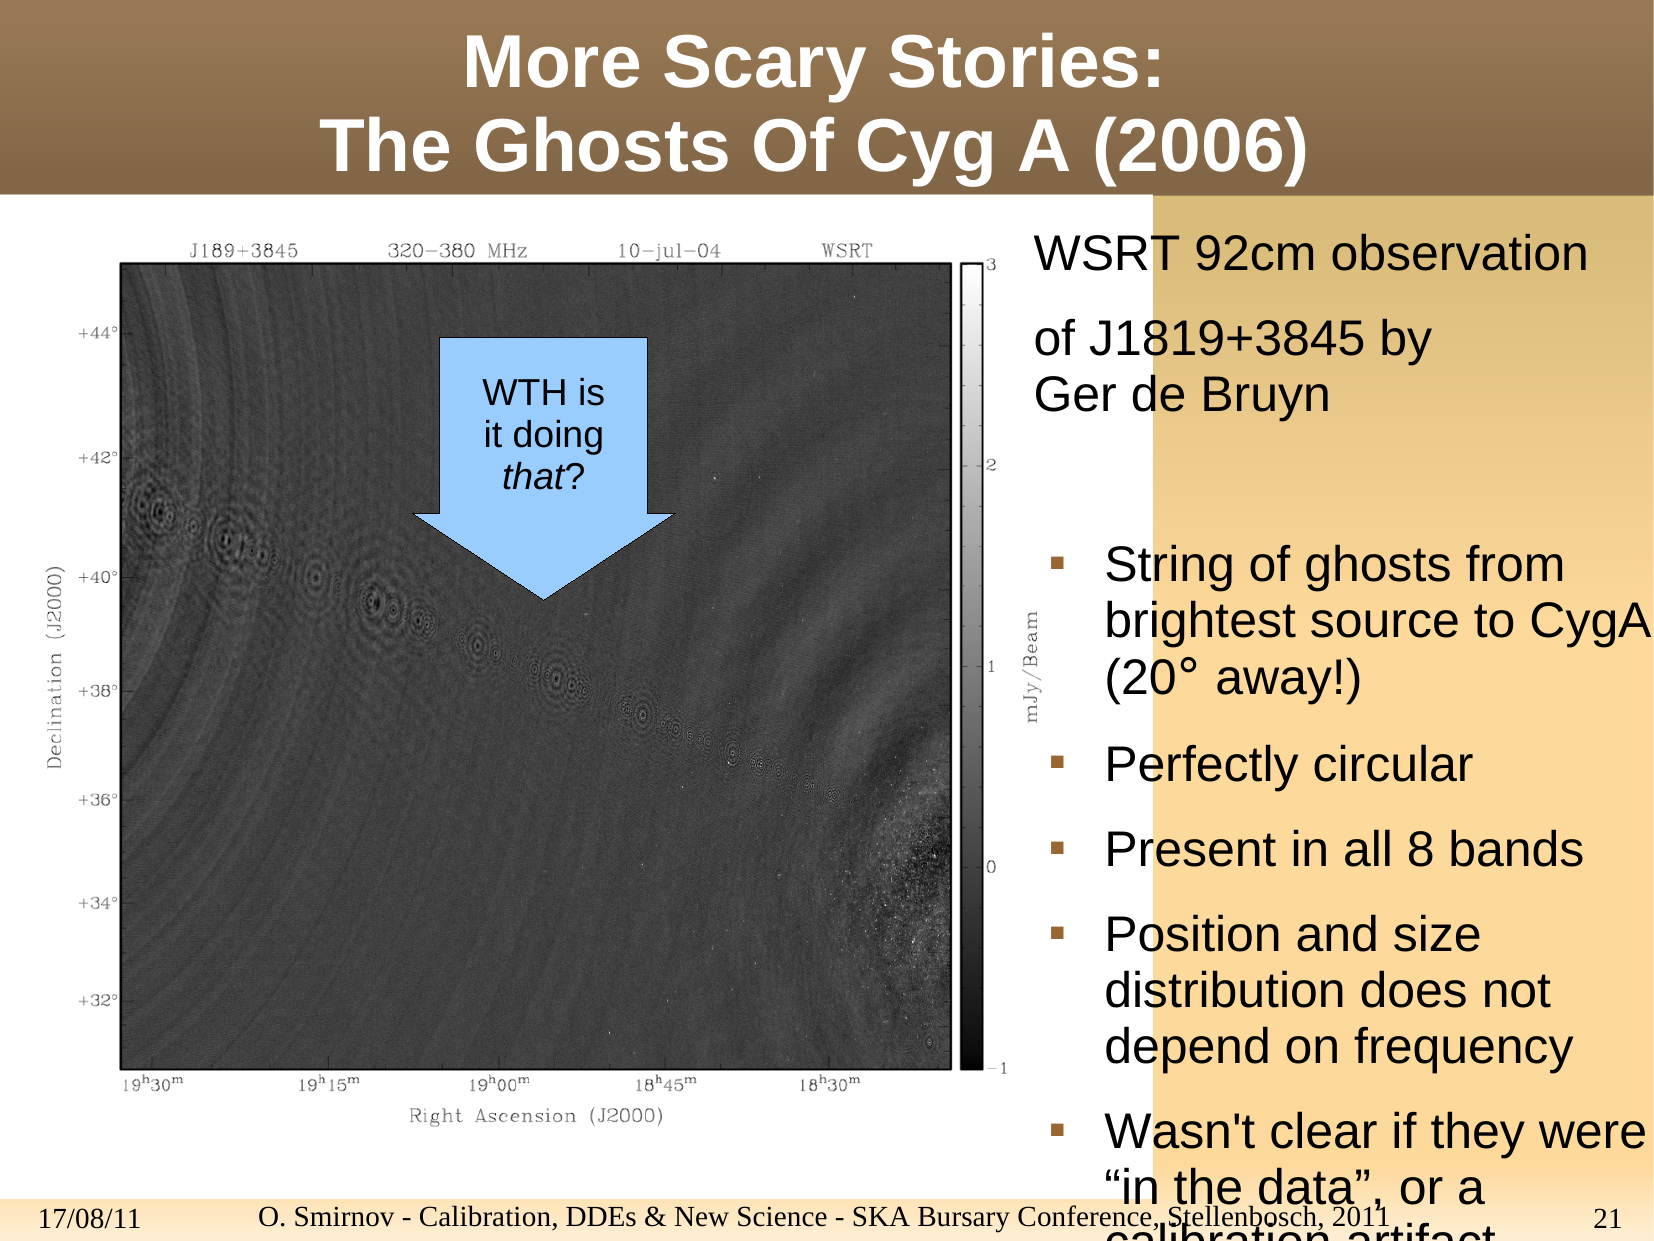

# More Scary Stories: The Ghosts Of Cyg A (2006)
WSRT 92cm observation
of J1819+3845 by
Ger de Bruyn
String of ghosts from brightest source to CygA
(20° away!)
Perfectly circular
Present in all 8 bands
Position and size distribution does not depend on frequency
Wasn't clear if they were “in the data”, or a calibration artifact
WTH is
it doing
that?
O. Smirnov - Calibration, DDEs & New Science - SKA Bursary Conference, Stellenbosch, 2011
17/08/11
21